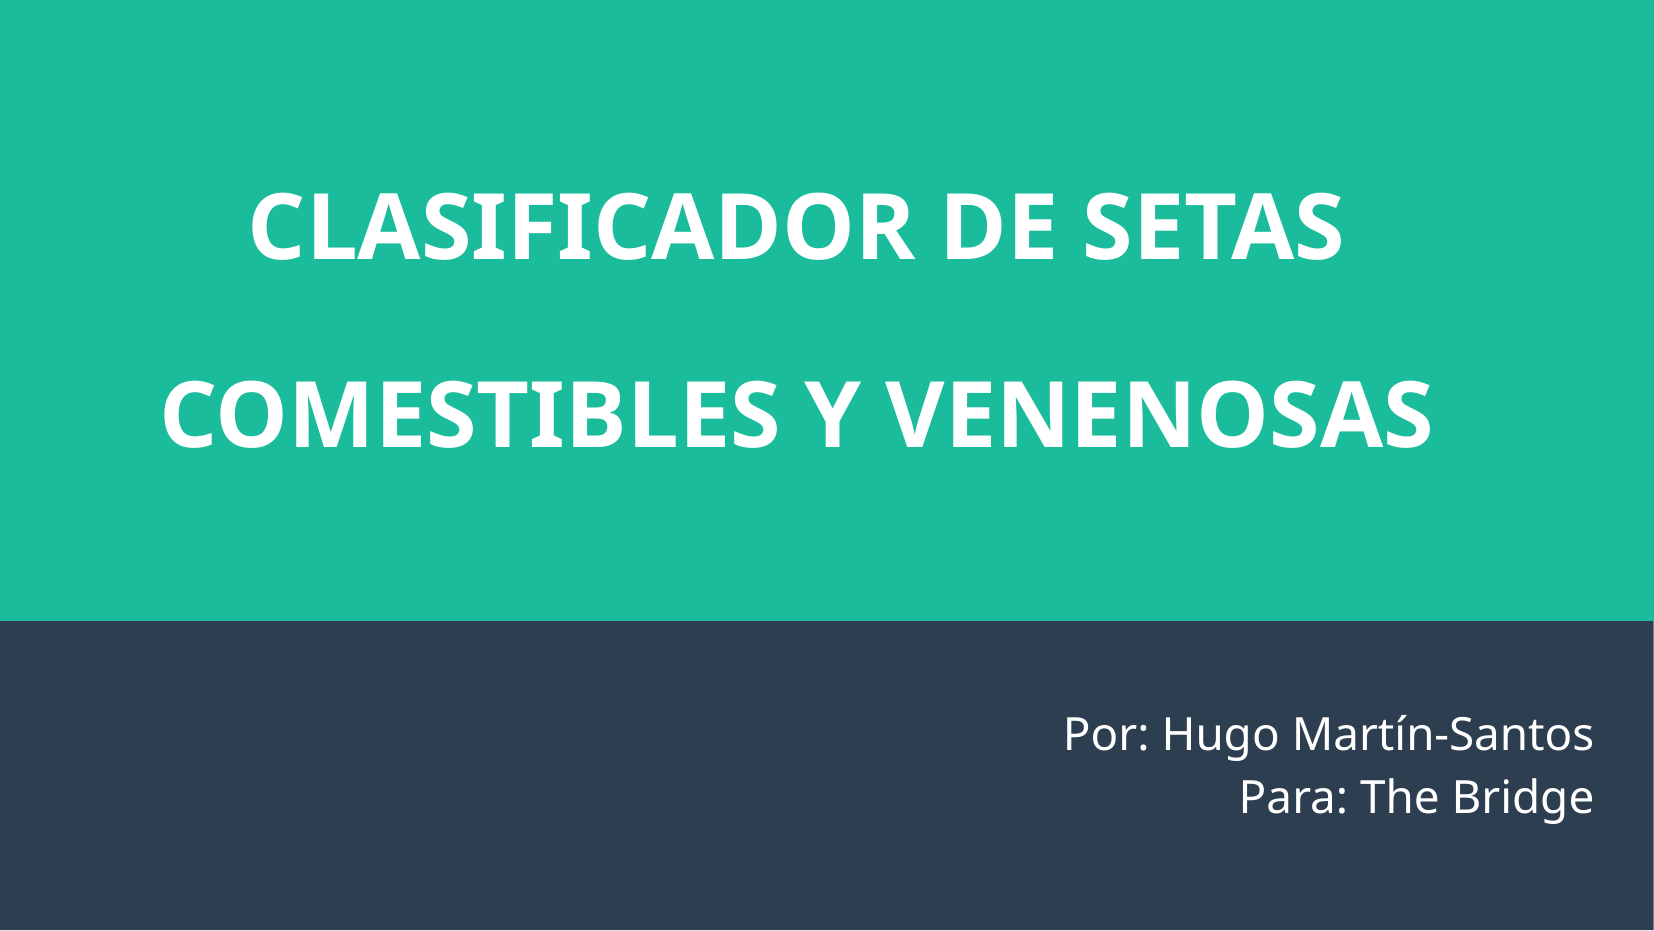

# CLASIFICADOR DE SETAS COMESTIBLES Y VENENOSAS
Por: Hugo Martín-Santos
Para: The Bridge